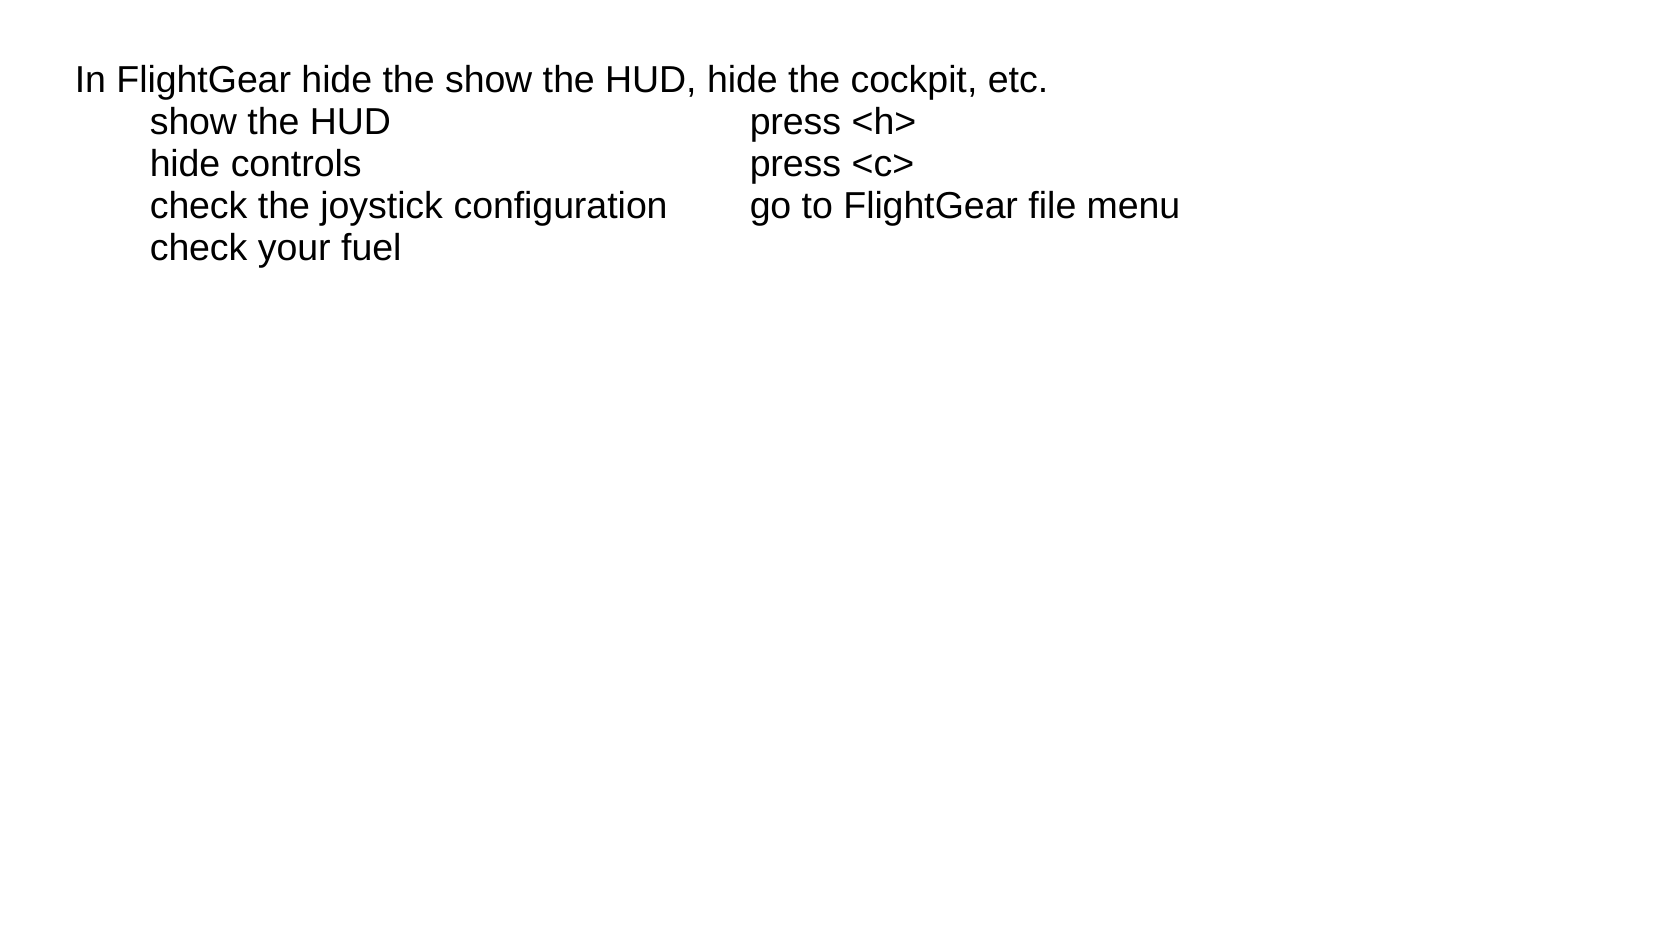

In FlightGear hide the show the HUD, hide the cockpit, etc.
 	show the HUD					press <h>
	hide controls						press <c>
 	check the joystick configuration		go to FlightGear file menu
	check your fuel